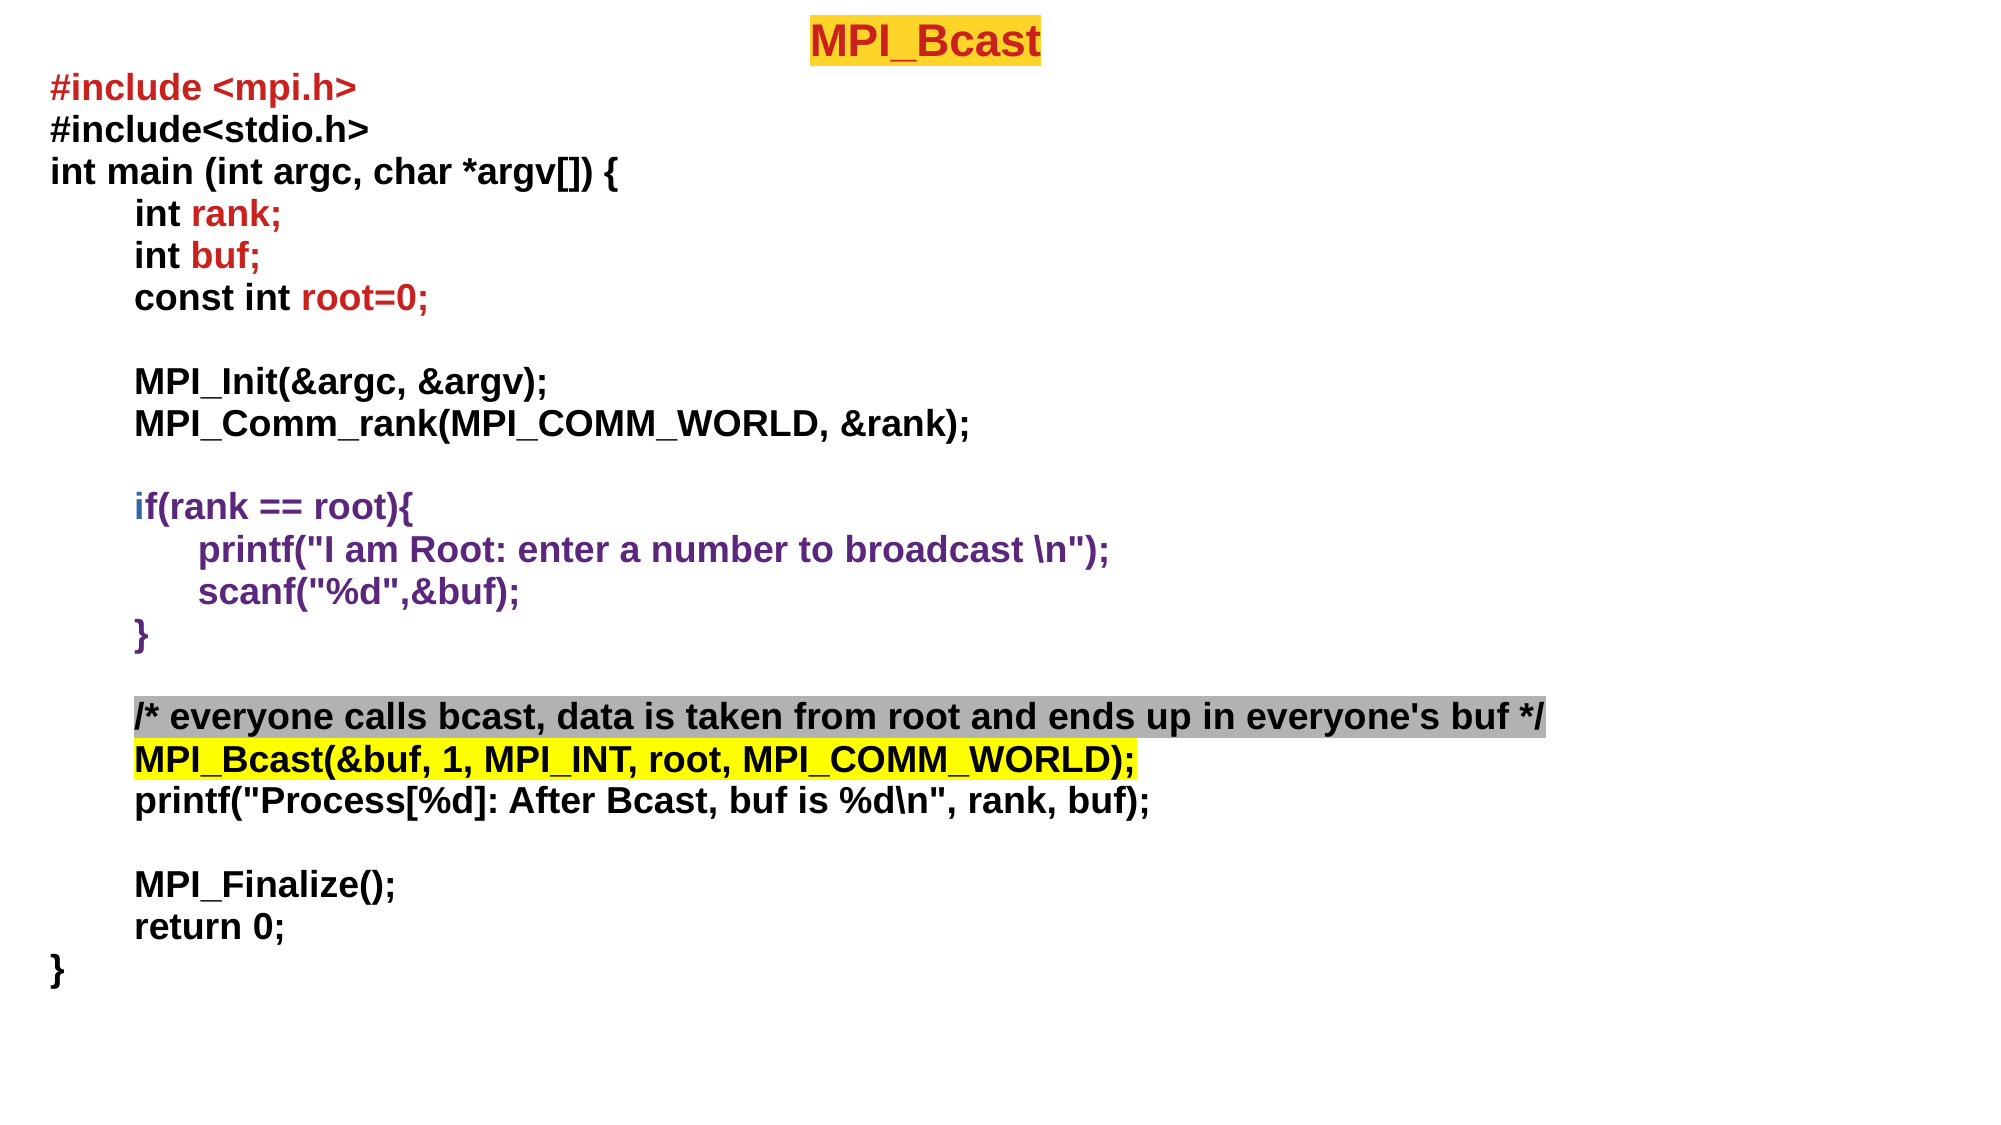

MPI_Bcast
#include <mpi.h>
#include<stdio.h>
int main (int argc, char *argv[]) {
	 int rank;
 int buf;
 const int root=0;
 MPI_Init(&argc, &argv);
 MPI_Comm_rank(MPI_COMM_WORLD, &rank);
 if(rank == root){
 	printf("I am Root: enter a number to broadcast \n");
 	scanf("%d",&buf);
 }
 /* everyone calls bcast, data is taken from root and ends up in everyone's buf */
 MPI_Bcast(&buf, 1, MPI_INT, root, MPI_COMM_WORLD);
 printf("Process[%d]: After Bcast, buf is %d\n", rank, buf);
 MPI_Finalize();
 return 0;
}